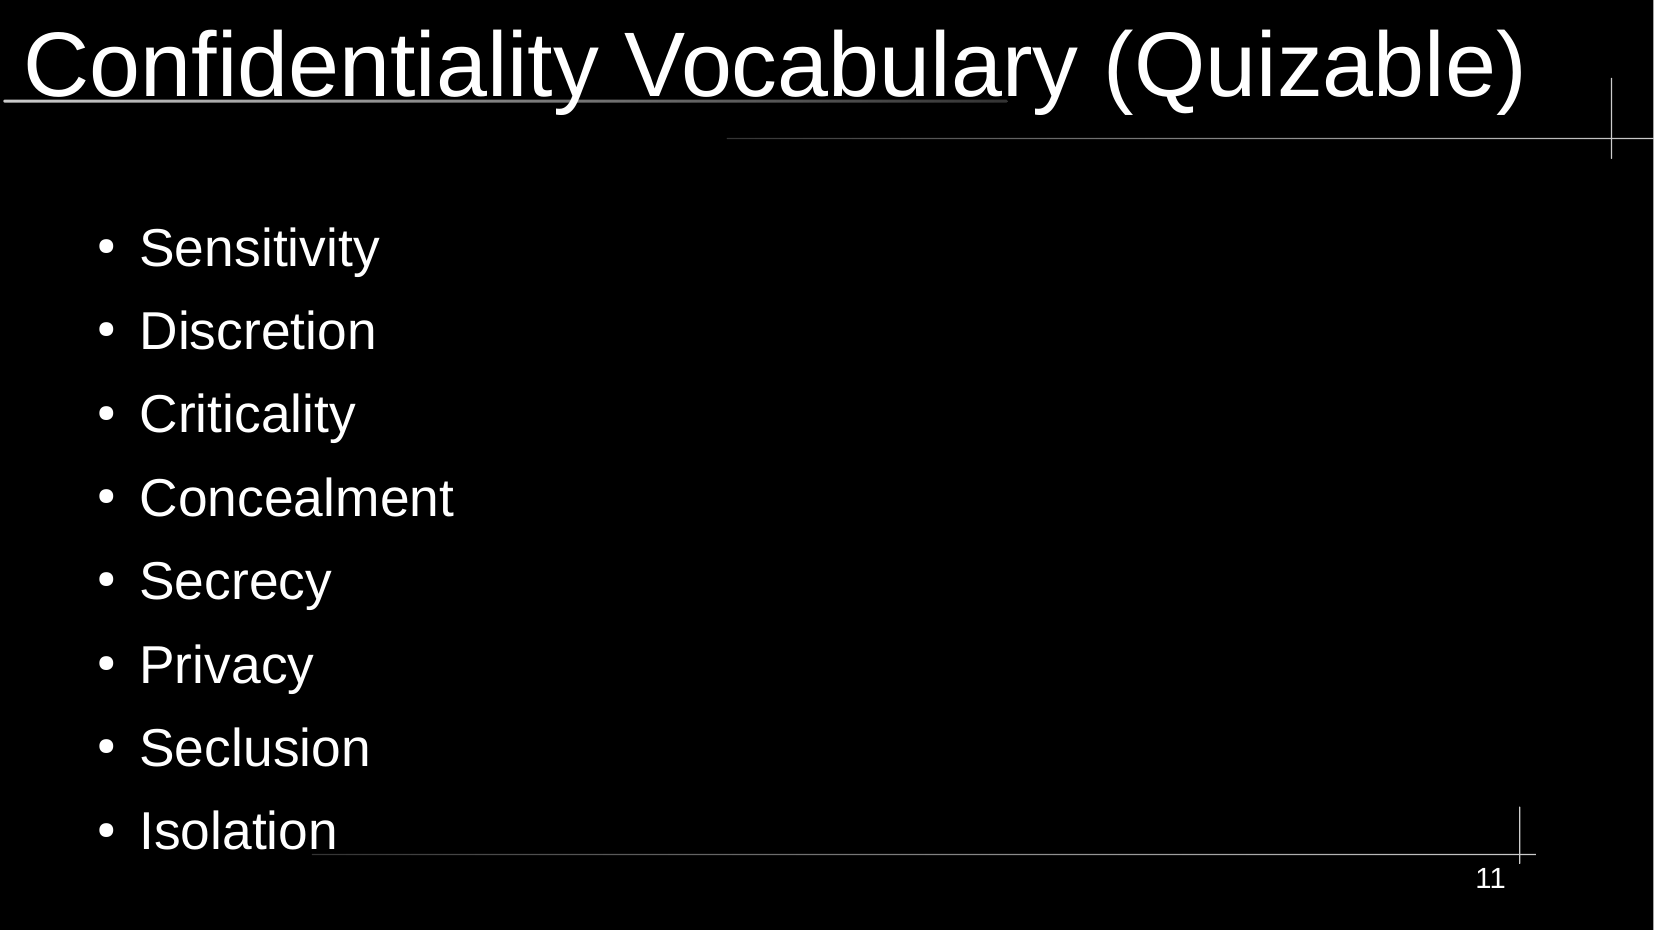

# Confidentiality Vocabulary (Quizable)
Sensitivity
Discretion
Criticality
Concealment
Secrecy
Privacy
Seclusion
Isolation
11